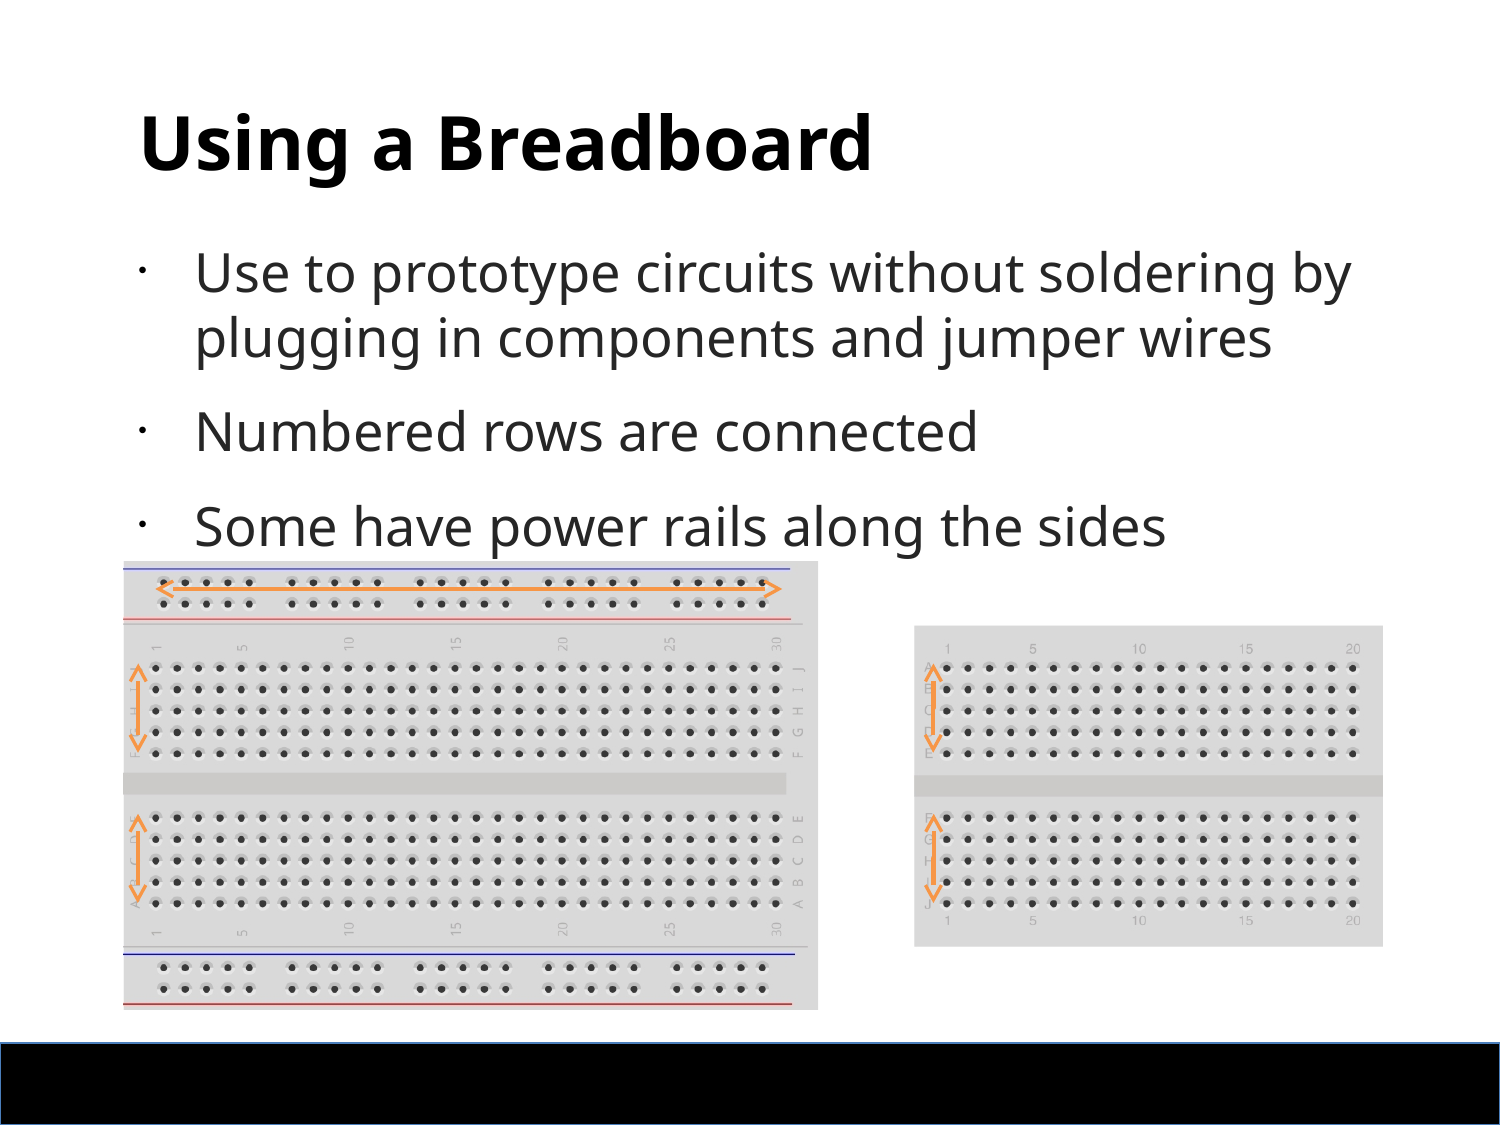

# Using a Breadboard
Use to prototype circuits without soldering by plugging in components and jumper wires
Numbered rows are connected
Some have power rails along the sides